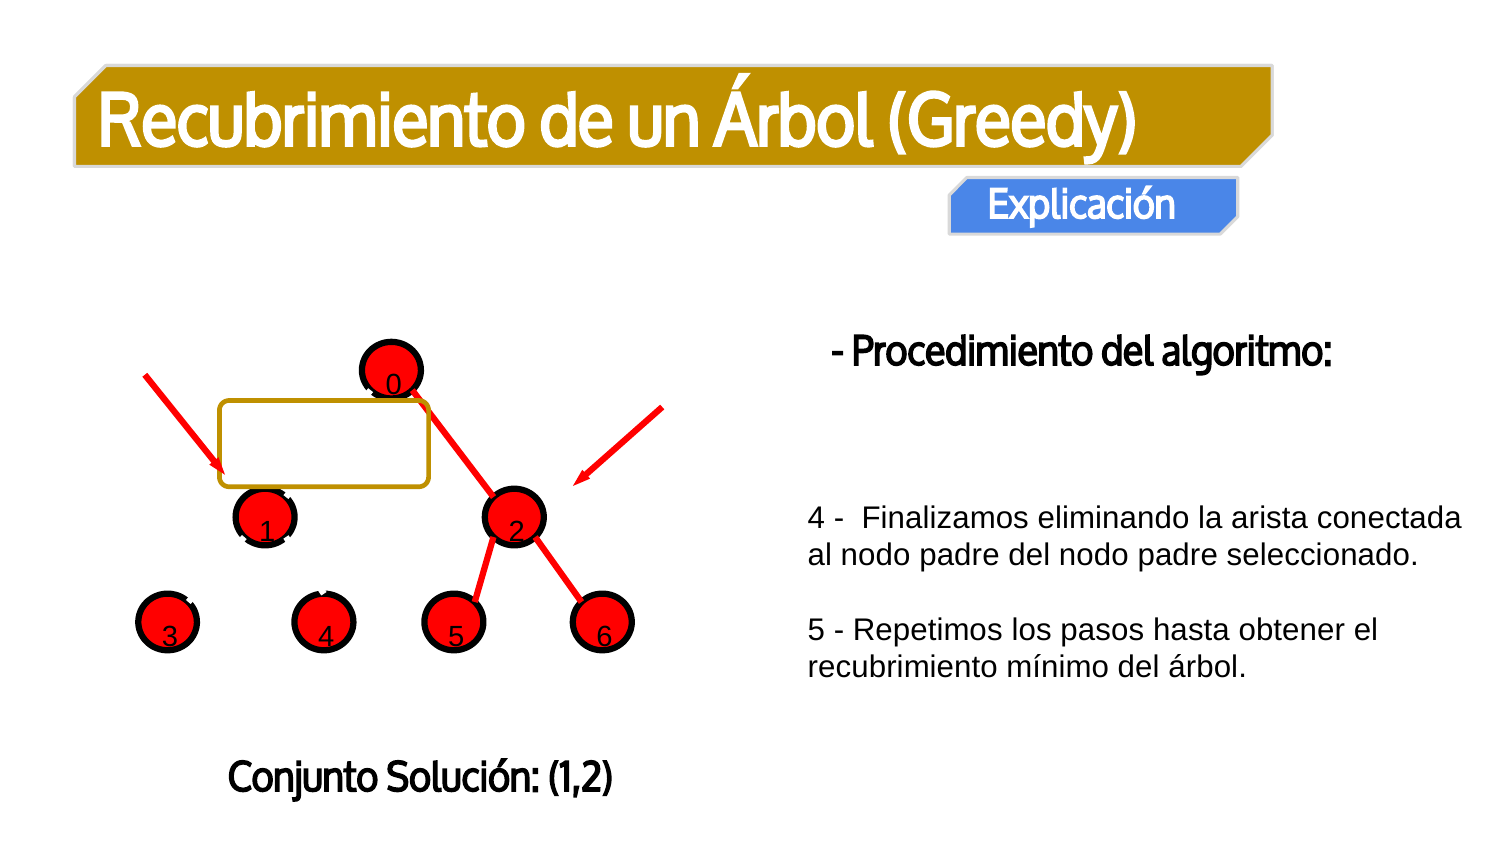

0
4 - Finalizamos eliminando la arista conectada al nodo padre del nodo padre seleccionado.
5 - Repetimos los pasos hasta obtener el recubrimiento mínimo del árbol.
1
2
3
4
5
6